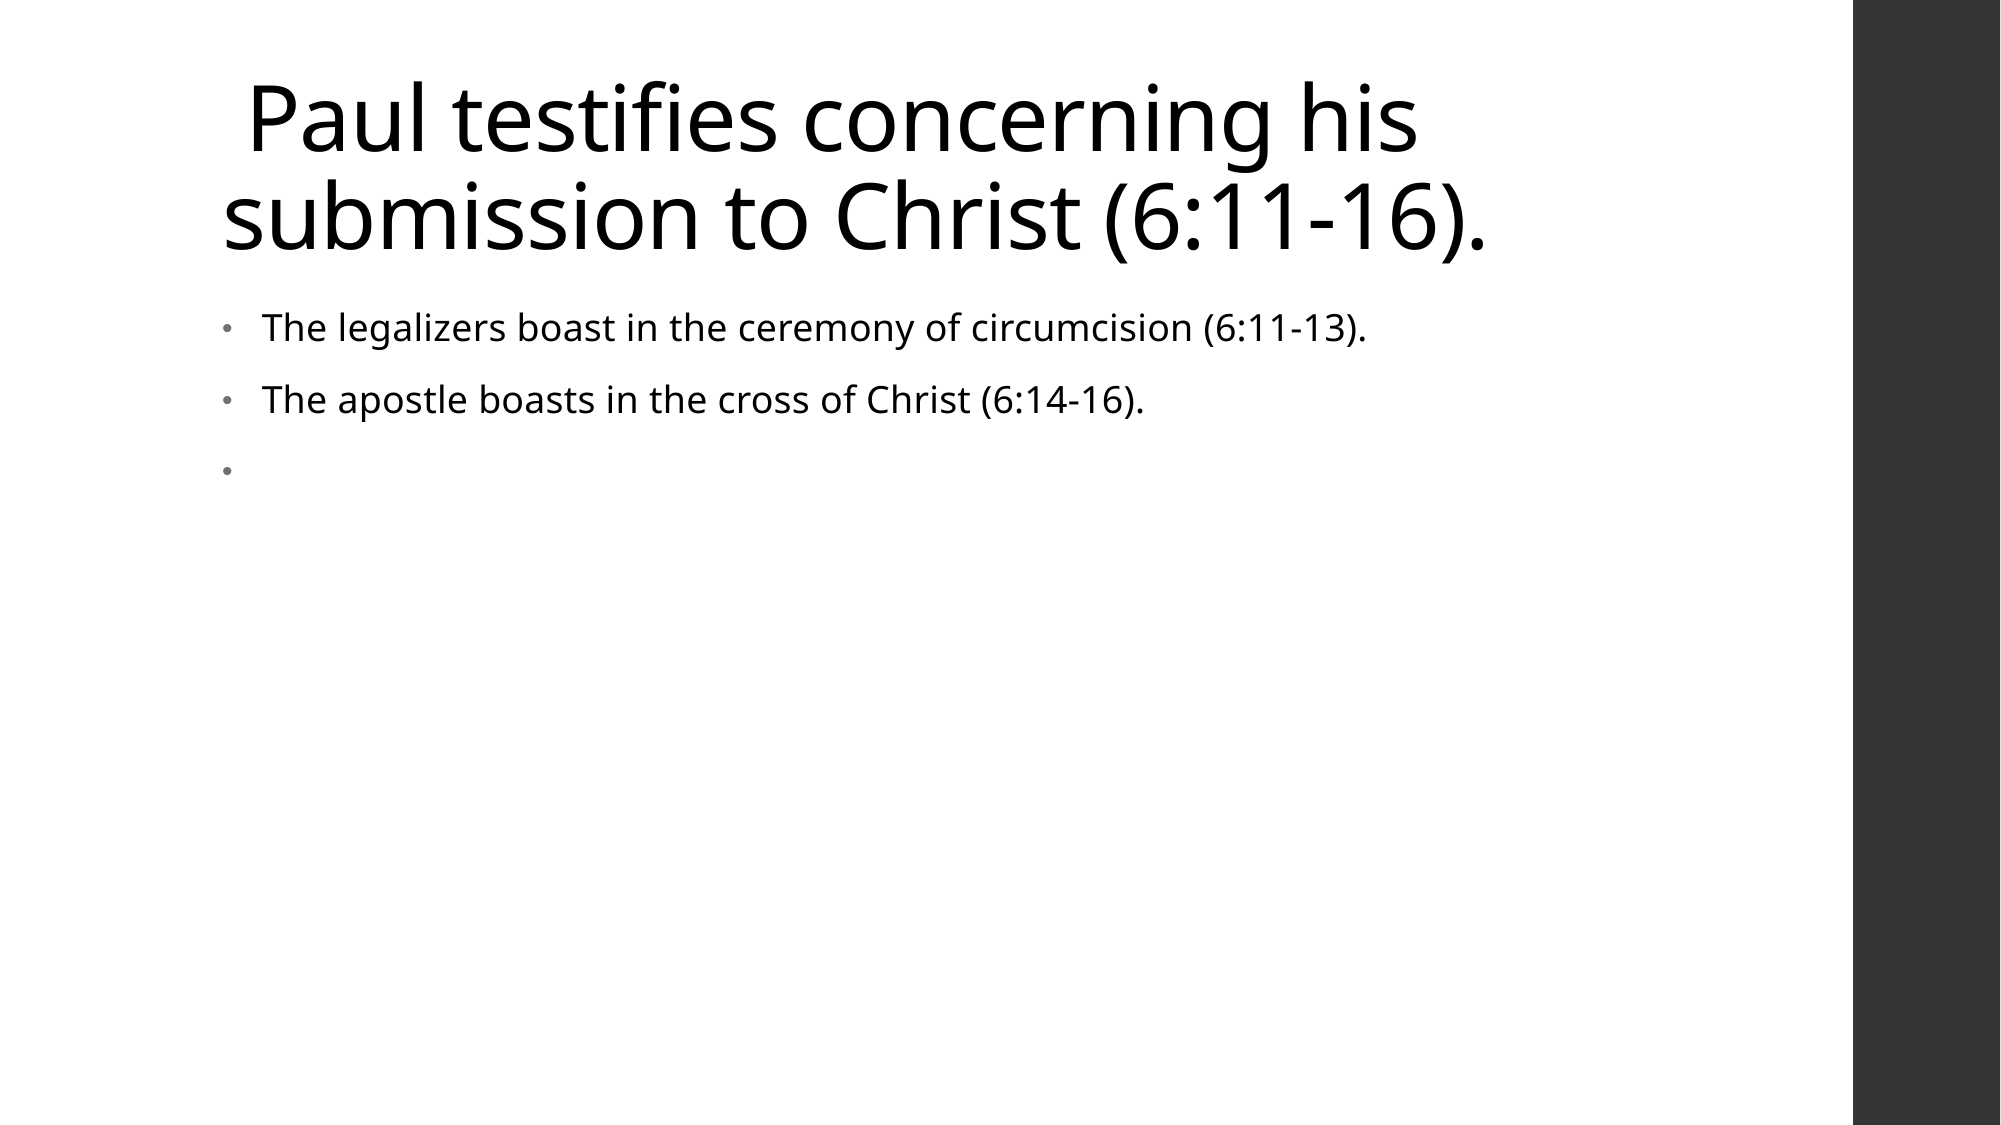

# Paul testifies concerning his submission to Christ (6:11-16).
 The legalizers boast in the ceremony of circumcision (6:11-13).
 The apostle boasts in the cross of Christ (6:14-16).